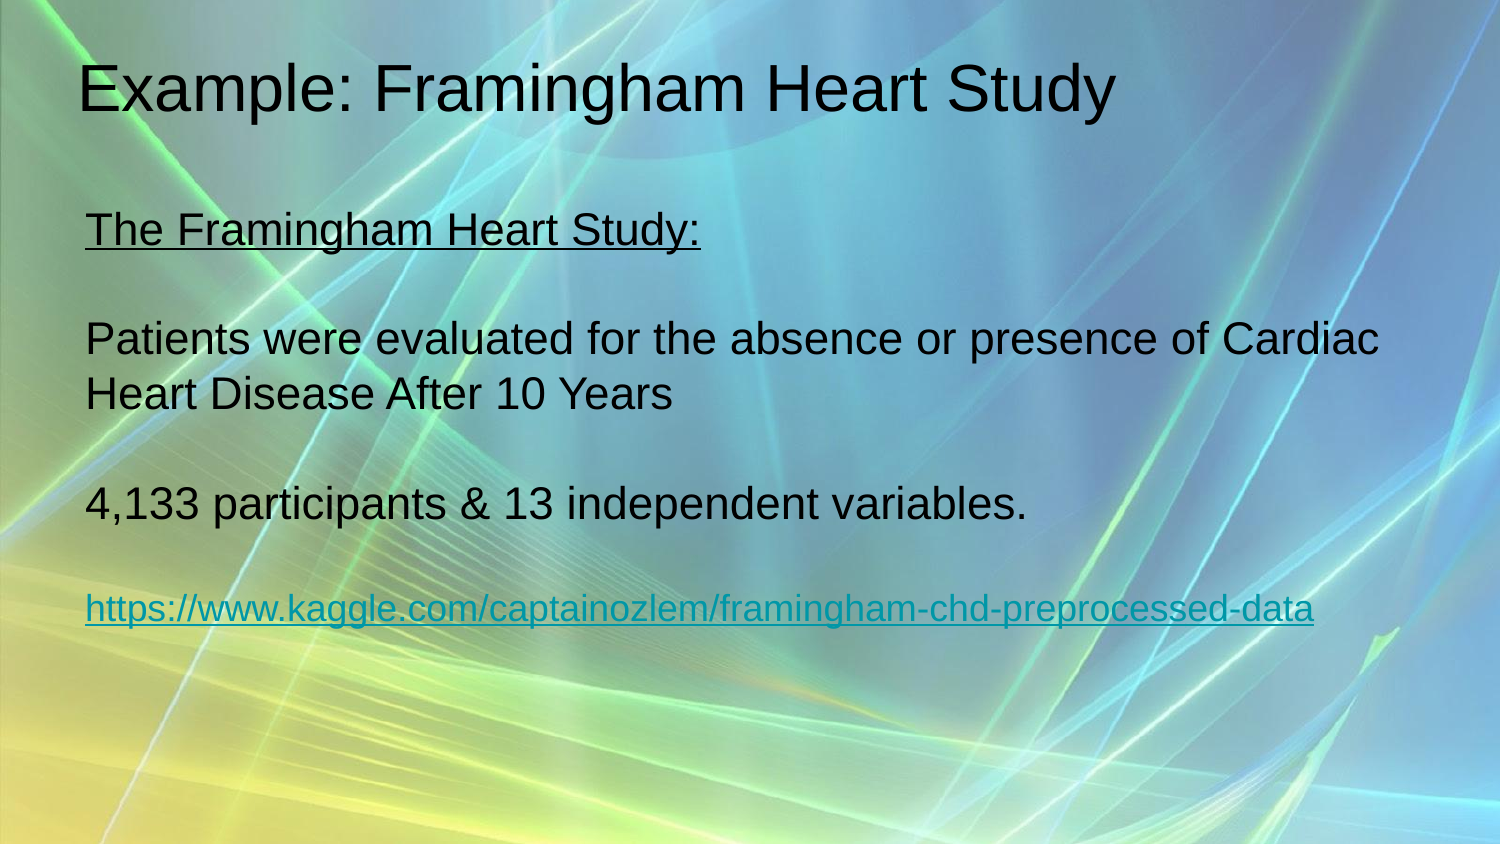

Example: Framingham Heart Study
# The Framingham Heart Study: Patients were evaluated for the absence or presence of Cardiac Heart Disease After 10 Years 4,133 participants & 13 independent variables. https://www.kaggle.com/captainozlem/framingham-chd-preprocessed-data